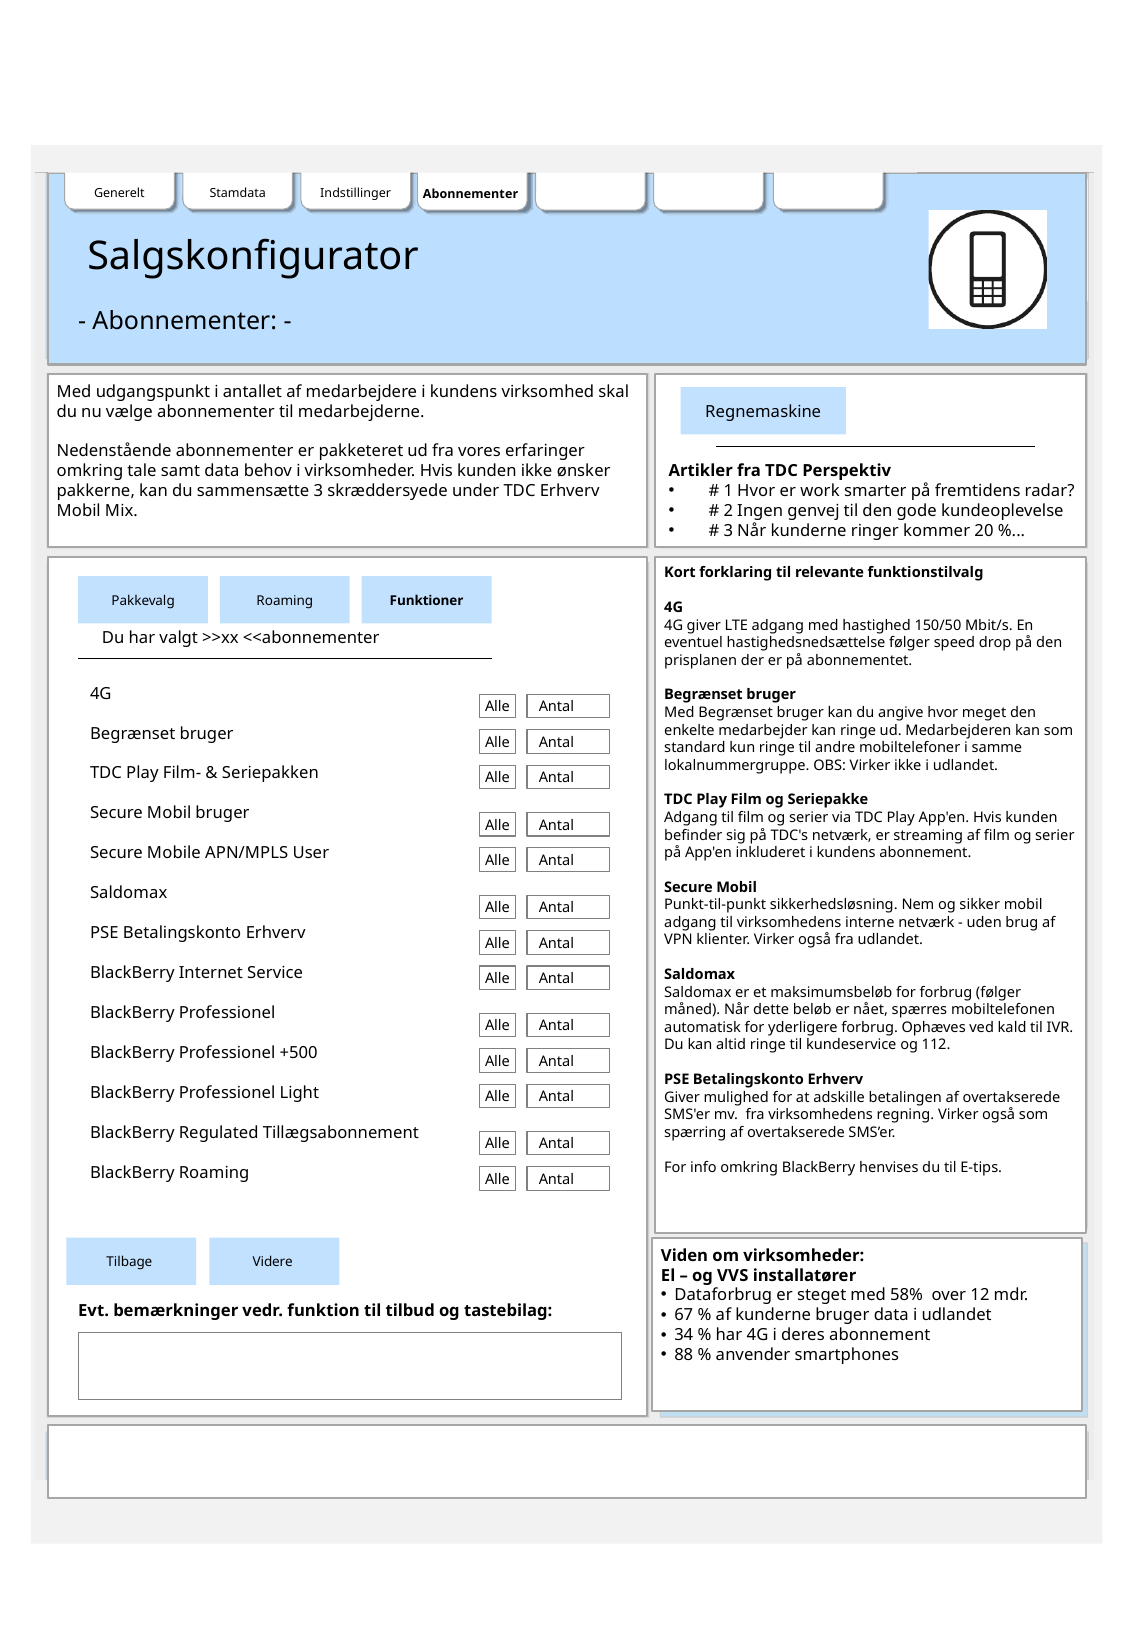

Generelt
Stamdata
Indstillinger
Abonnementer
Løsning
Salgskonfigurator
- Abonnementer: -
Med udgangspunkt i antallet af medarbejdere i kundens virksomhed skal du nu vælge abonnementer til medarbejderne.
Nedenstående abonnementer er pakketeret ud fra vores erfaringer omkring tale samt data behov i virksomheder. Hvis kunden ikke ønsker pakkerne, kan du sammensætte 3 skræddersyede under TDC Erhverv Mobil Mix.
Regnemaskine
Artikler fra TDC Perspektiv
 # 1 Hvor er work smarter på fremtidens radar?
 # 2 Ingen genvej til den gode kundeoplevelse
 # 3 Når kunderne ringer kommer 20 %...
Kort forklaring til relevante funktionstilvalg
4G
4G giver LTE adgang med hastighed 150/50 Mbit/s. En eventuel hastighedsnedsættelse følger speed drop på den prisplanen der er på abonnementet.
Begrænset bruger
Med Begrænset bruger kan du angive hvor meget den enkelte medarbejder kan ringe ud. Medarbejderen kan som standard kun ringe til andre mobiltelefoner i samme lokalnummergruppe. OBS: Virker ikke i udlandet.
TDC Play Film og Seriepakke
Adgang til film og serier via TDC Play App'en. Hvis kunden befinder sig på TDC's netværk, er streaming af film og serier på App'en inkluderet i kundens abonnement.
Secure Mobil
Punkt-til-punkt sikkerhedsløsning. Nem og sikker mobil adgang til virksomhedens interne netværk - uden brug af VPN klienter. Virker også fra udlandet.
Saldomax
Saldomax er et maksimumsbeløb for forbrug (følger måned). Når dette beløb er nået, spærres mobiltelefonen automatisk for yderligere forbrug. Ophæves ved kald til IVR. Du kan altid ringe til kundeservice og 112.
PSE Betalingskonto Erhverv
Giver mulighed for at adskille betalingen af overtakserede SMS'er mv. fra virksomhedens regning. Virker også som spærring af overtakserede SMS’er.
For info omkring BlackBerry henvises du til E-tips.
Pakkevalg
Roaming
Funktioner
Du har valgt >>xx <<abonnementer
4G
Begrænset bruger
TDC Play Film- & Seriepakken
Secure Mobil bruger
Secure Mobile APN/MPLS User
Saldomax
PSE Betalingskonto Erhverv
BlackBerry Internet Service
BlackBerry Professionel
BlackBerry Professionel +500
BlackBerry Professionel Light
BlackBerry Regulated Tillægsabonnement
BlackBerry Roaming
Alle
Antal
Alle
Antal
Alle
Antal
Alle
Antal
Alle
Antal
Alle
Antal
Alle
Antal
Alle
Antal
Alle
Antal
Alle
Antal
Alle
Antal
Alle
Antal
Alle
Antal
Tilbage
Videre
Viden om virksomheder:
El – og VVS installatører
Dataforbrug er steget med 58% over 12 mdr.
67 % af kunderne bruger data i udlandet
34 % har 4G i deres abonnement
88 % anvender smartphones
Evt. bemærkninger vedr. funktion til tilbud og tastebilag:
Tilføj titel i sidehoved / sidefod